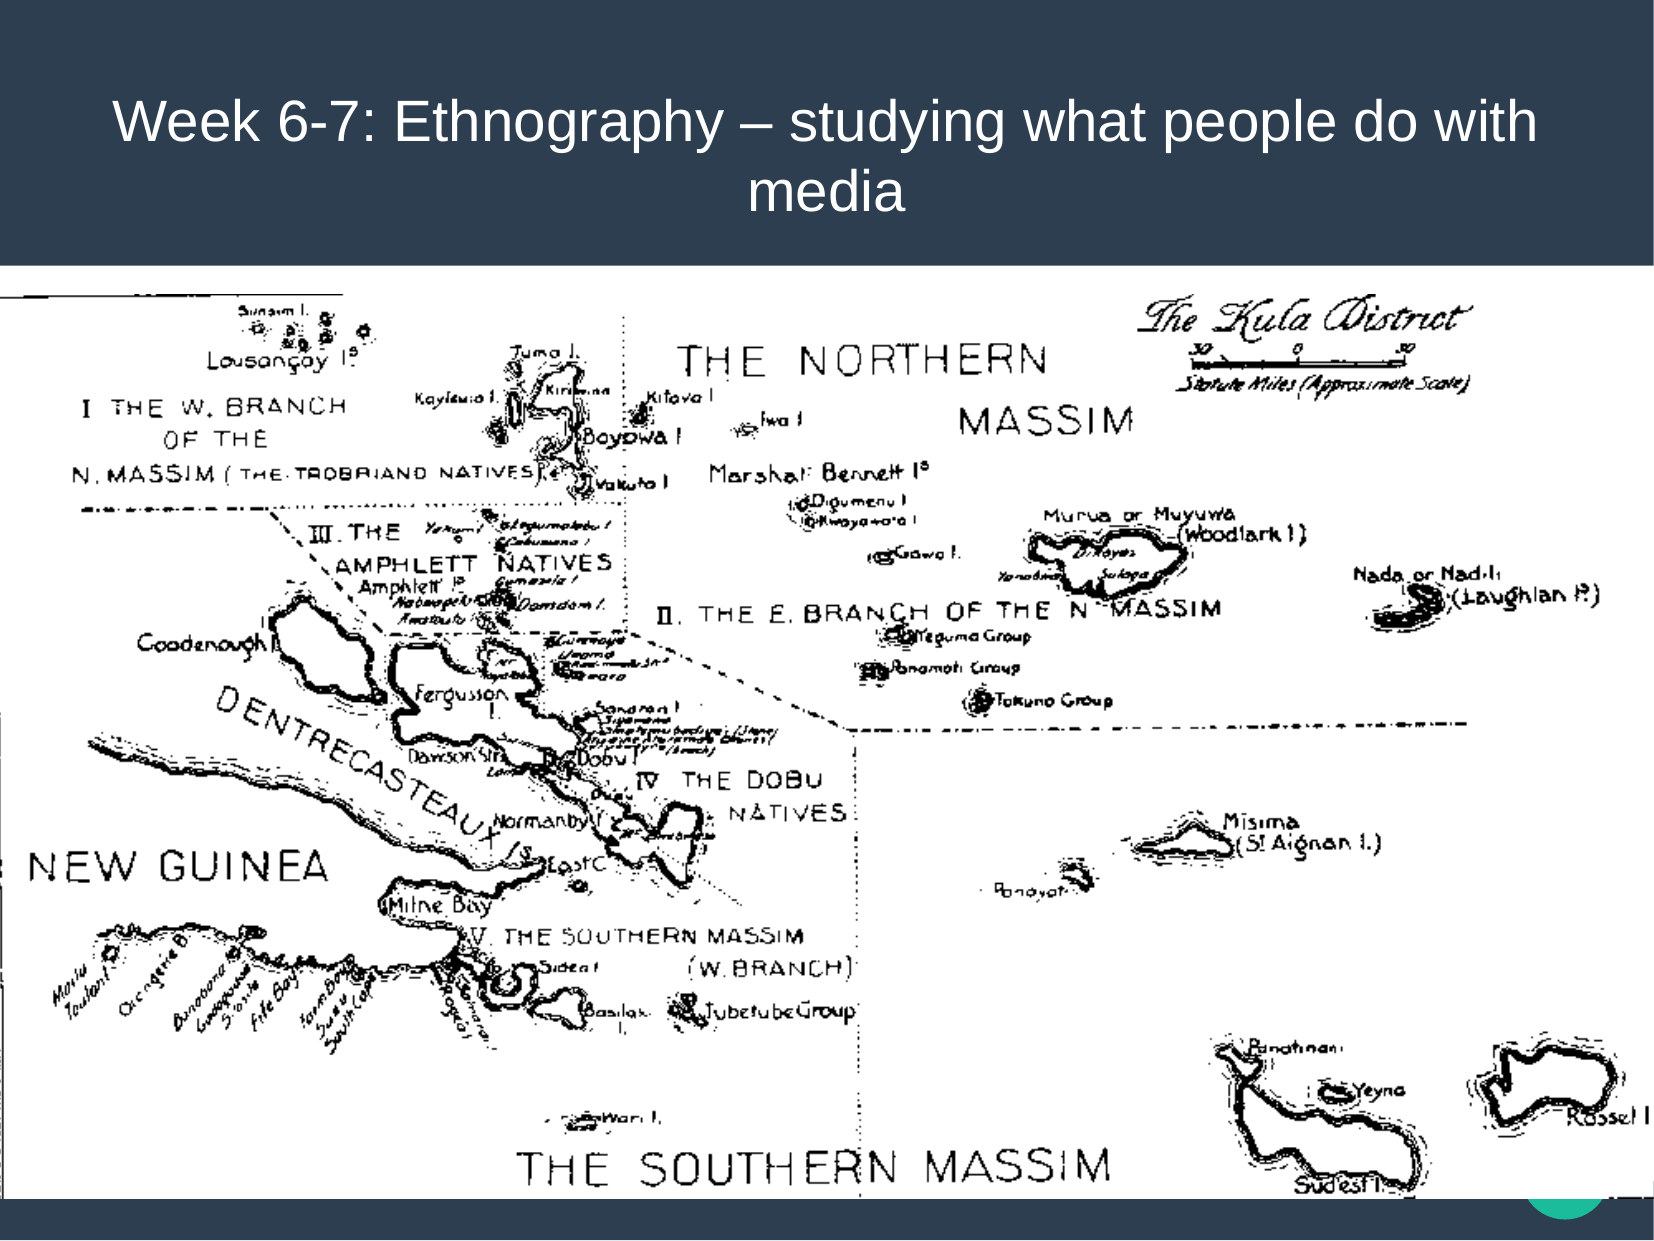

# Week 6-7: Ethnography – studying what people do with media